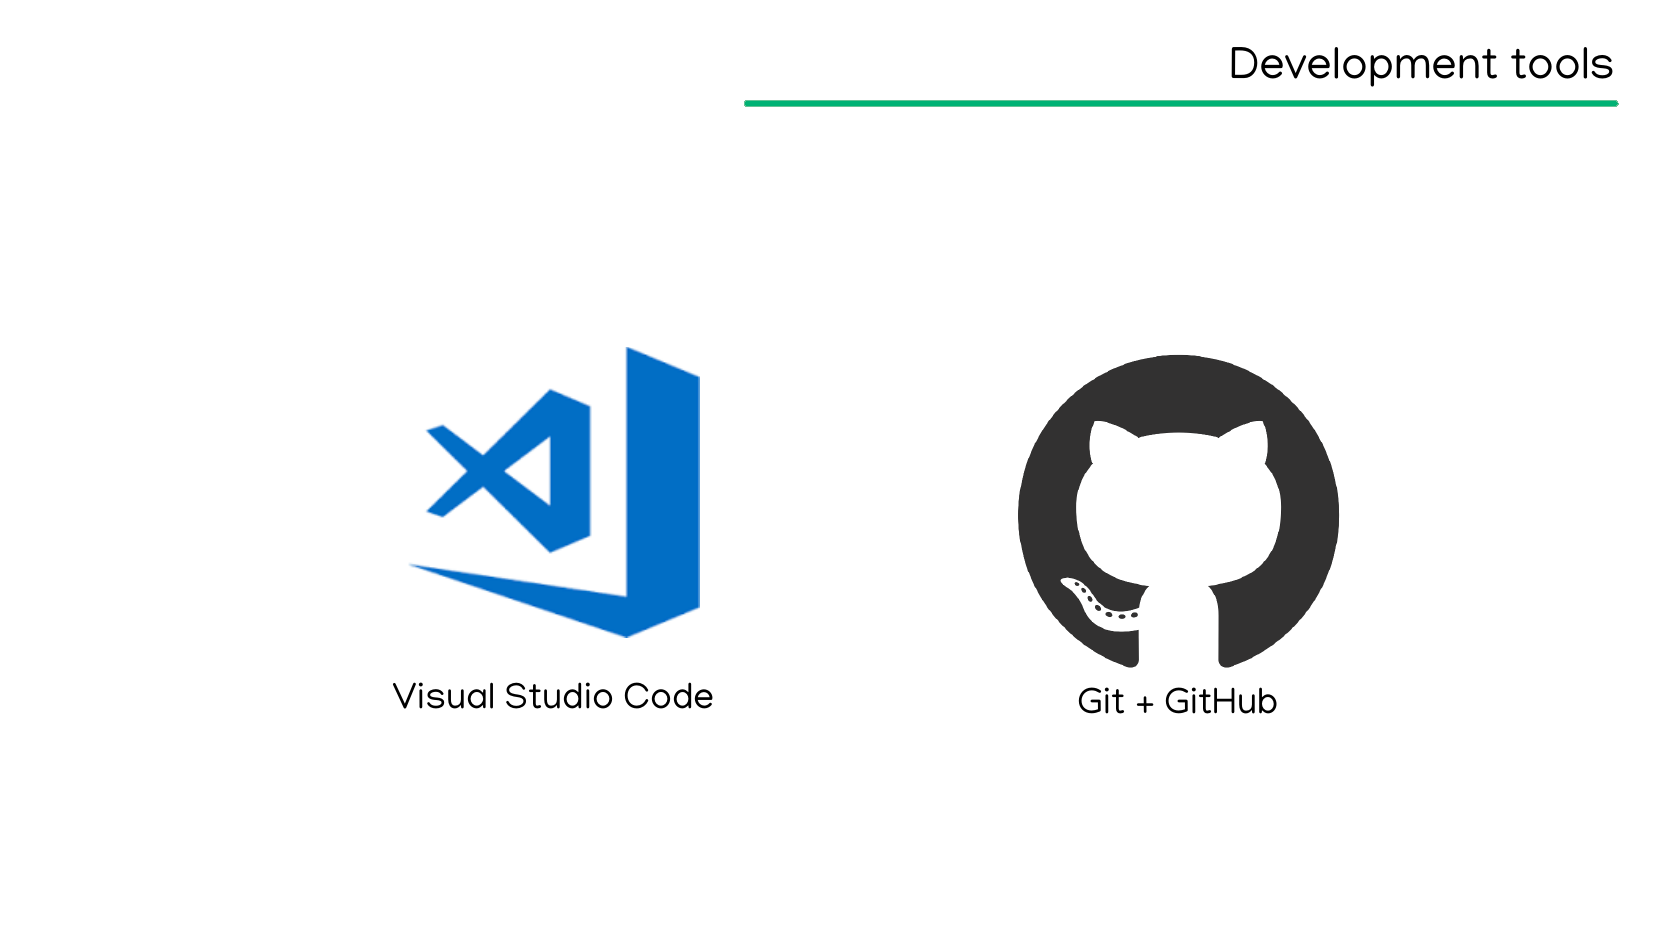

Development tools
Git + GitHub
Visual Studio Code